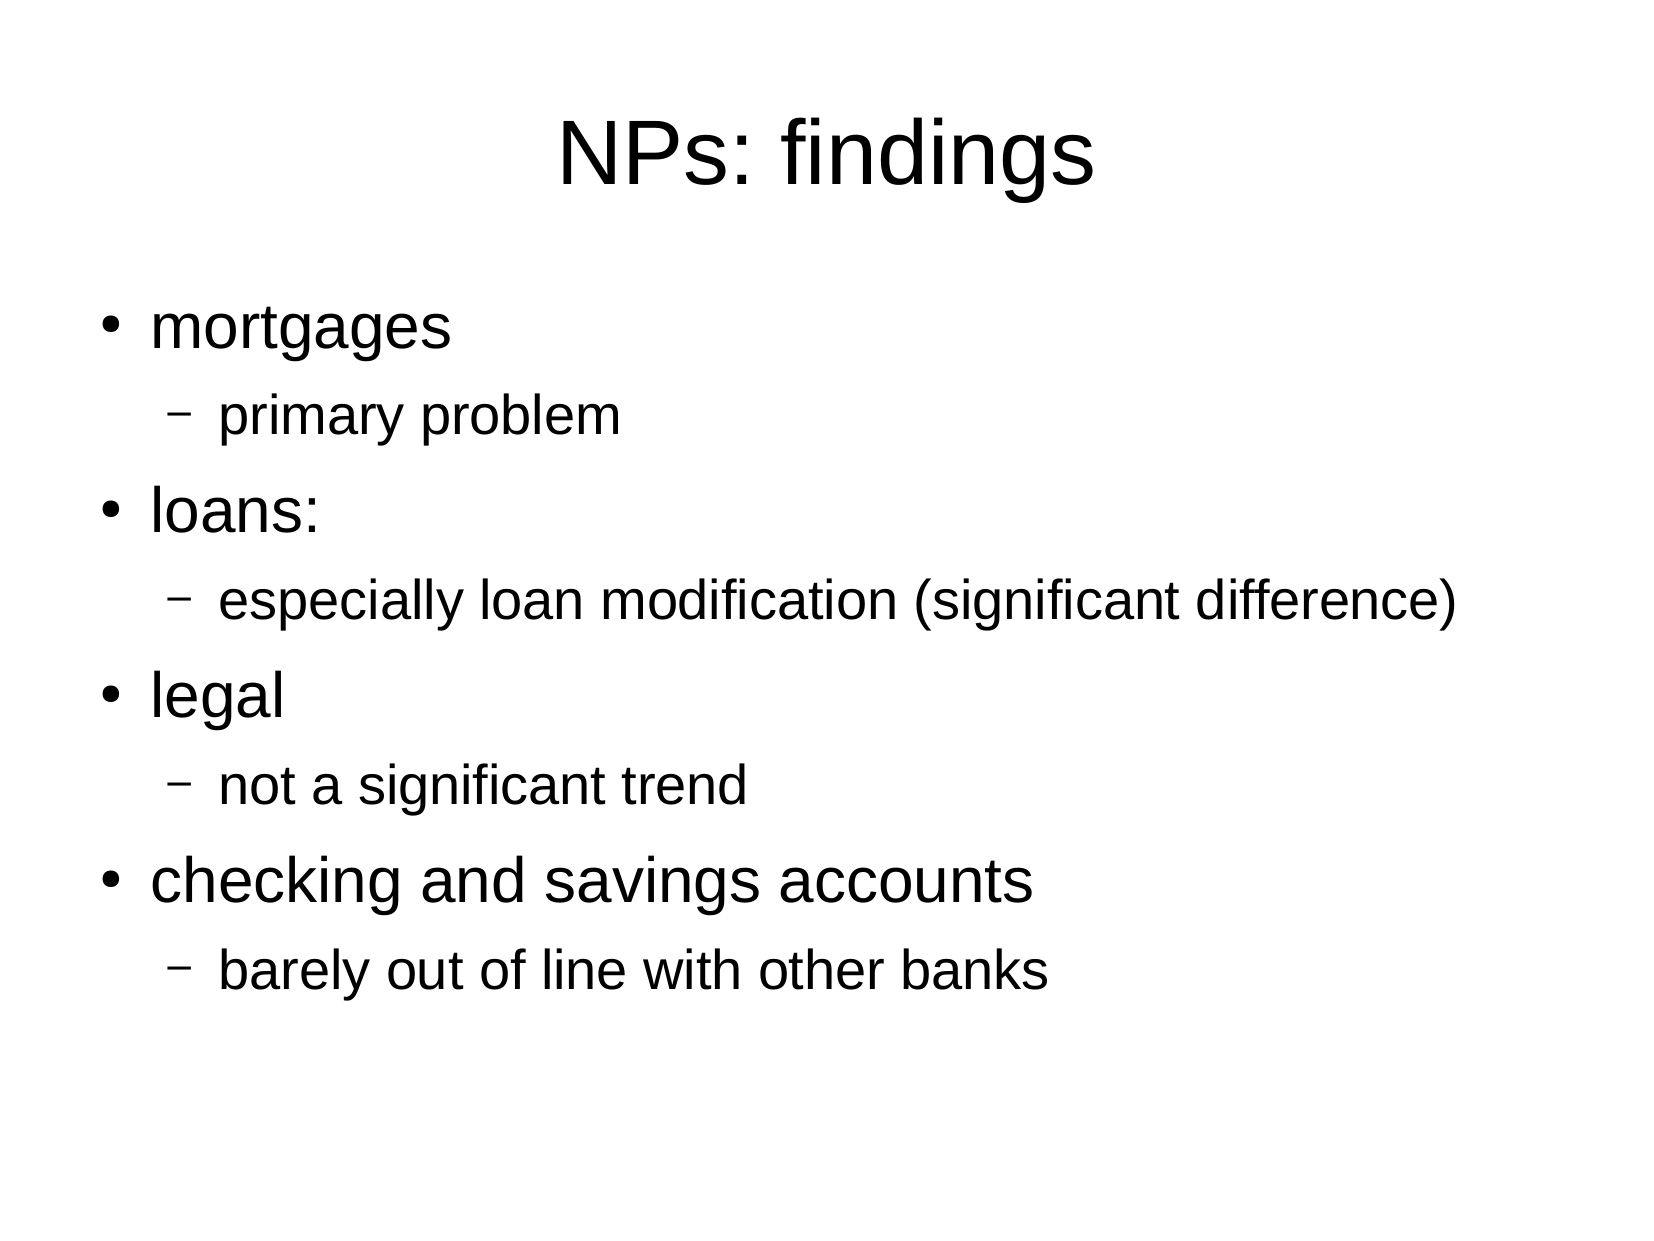

# NPs: findings
mortgages
primary problem
loans:
especially loan modification (significant difference)
legal
not a significant trend
checking and savings accounts
barely out of line with other banks